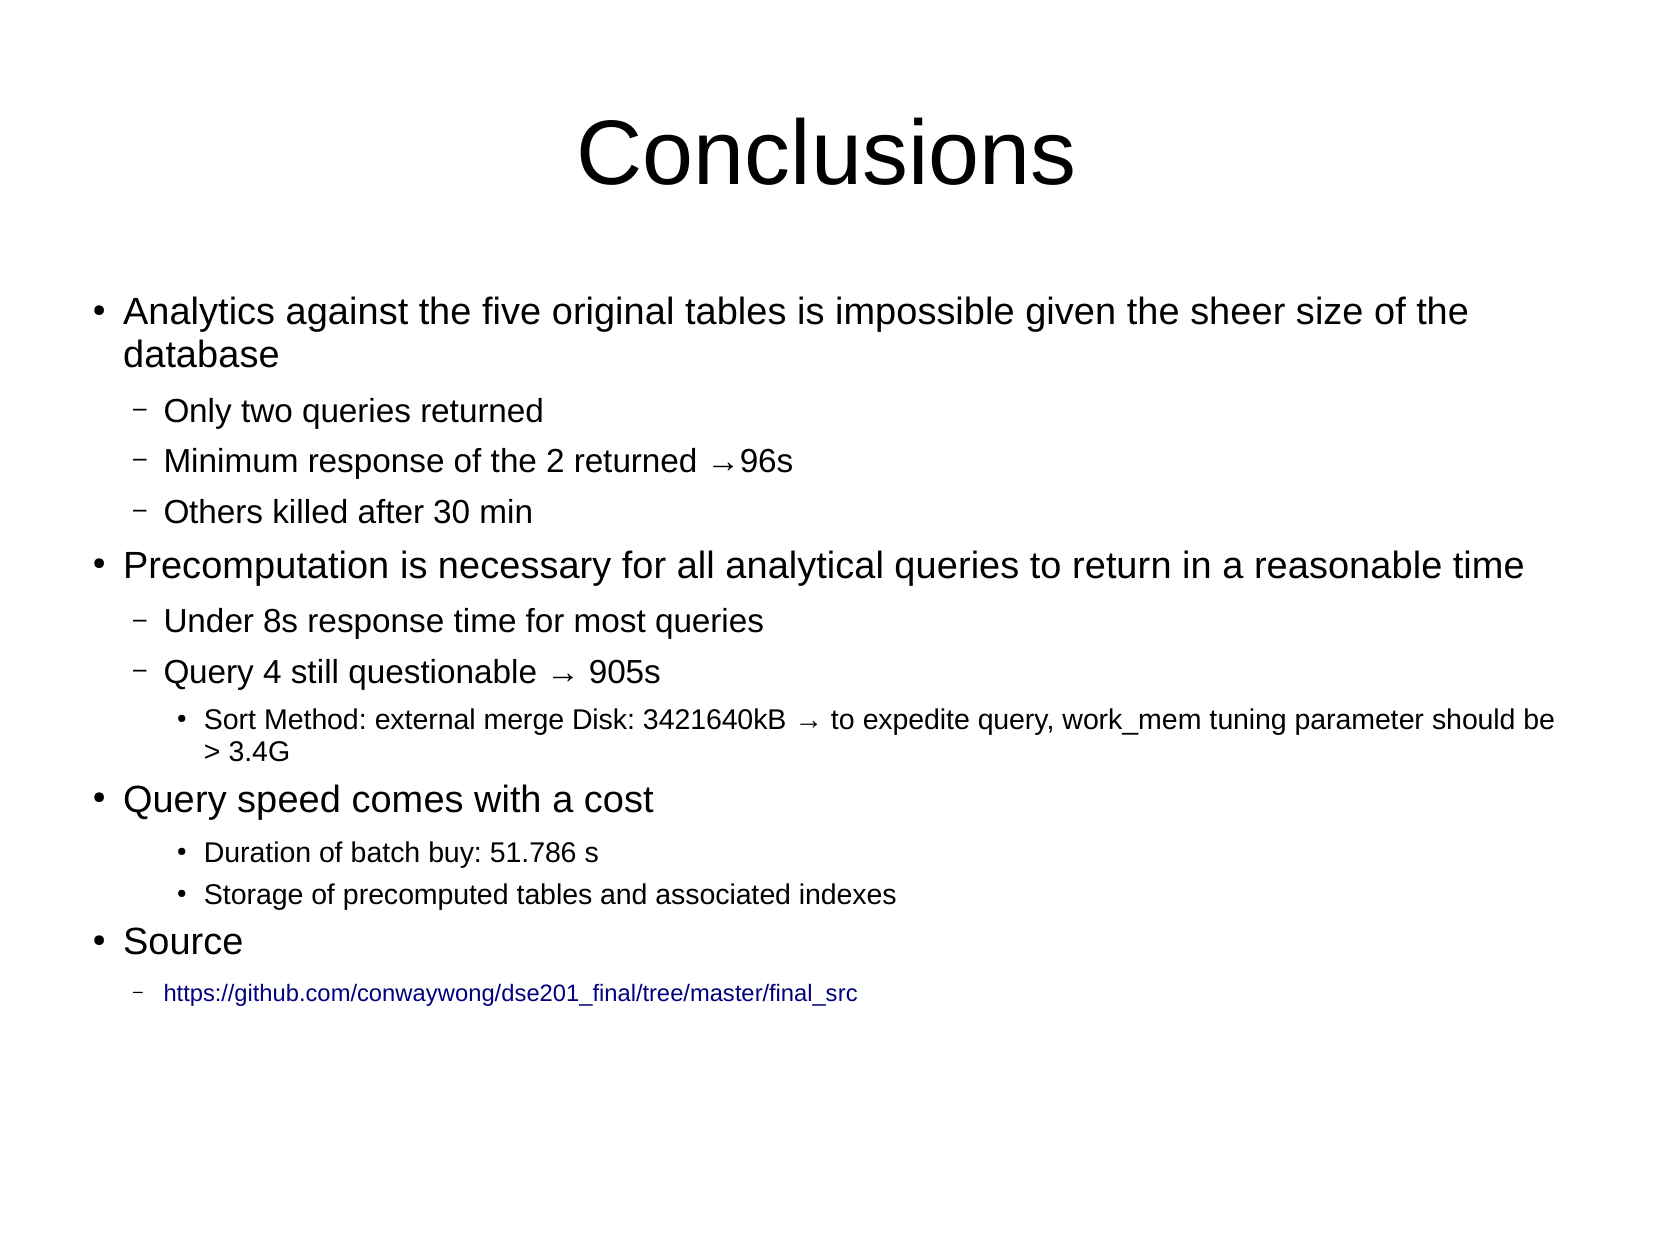

# Conclusions
Analytics against the five original tables is impossible given the sheer size of the database
Only two queries returned
Minimum response of the 2 returned →96s
Others killed after 30 min
Precomputation is necessary for all analytical queries to return in a reasonable time
Under 8s response time for most queries
Query 4 still questionable → 905s
Sort Method: external merge Disk: 3421640kB → to expedite query, work_mem tuning parameter should be > 3.4G
Query speed comes with a cost
Duration of batch buy: 51.786 s
Storage of precomputed tables and associated indexes
Source
https://github.com/conwaywong/dse201_final/tree/master/final_src